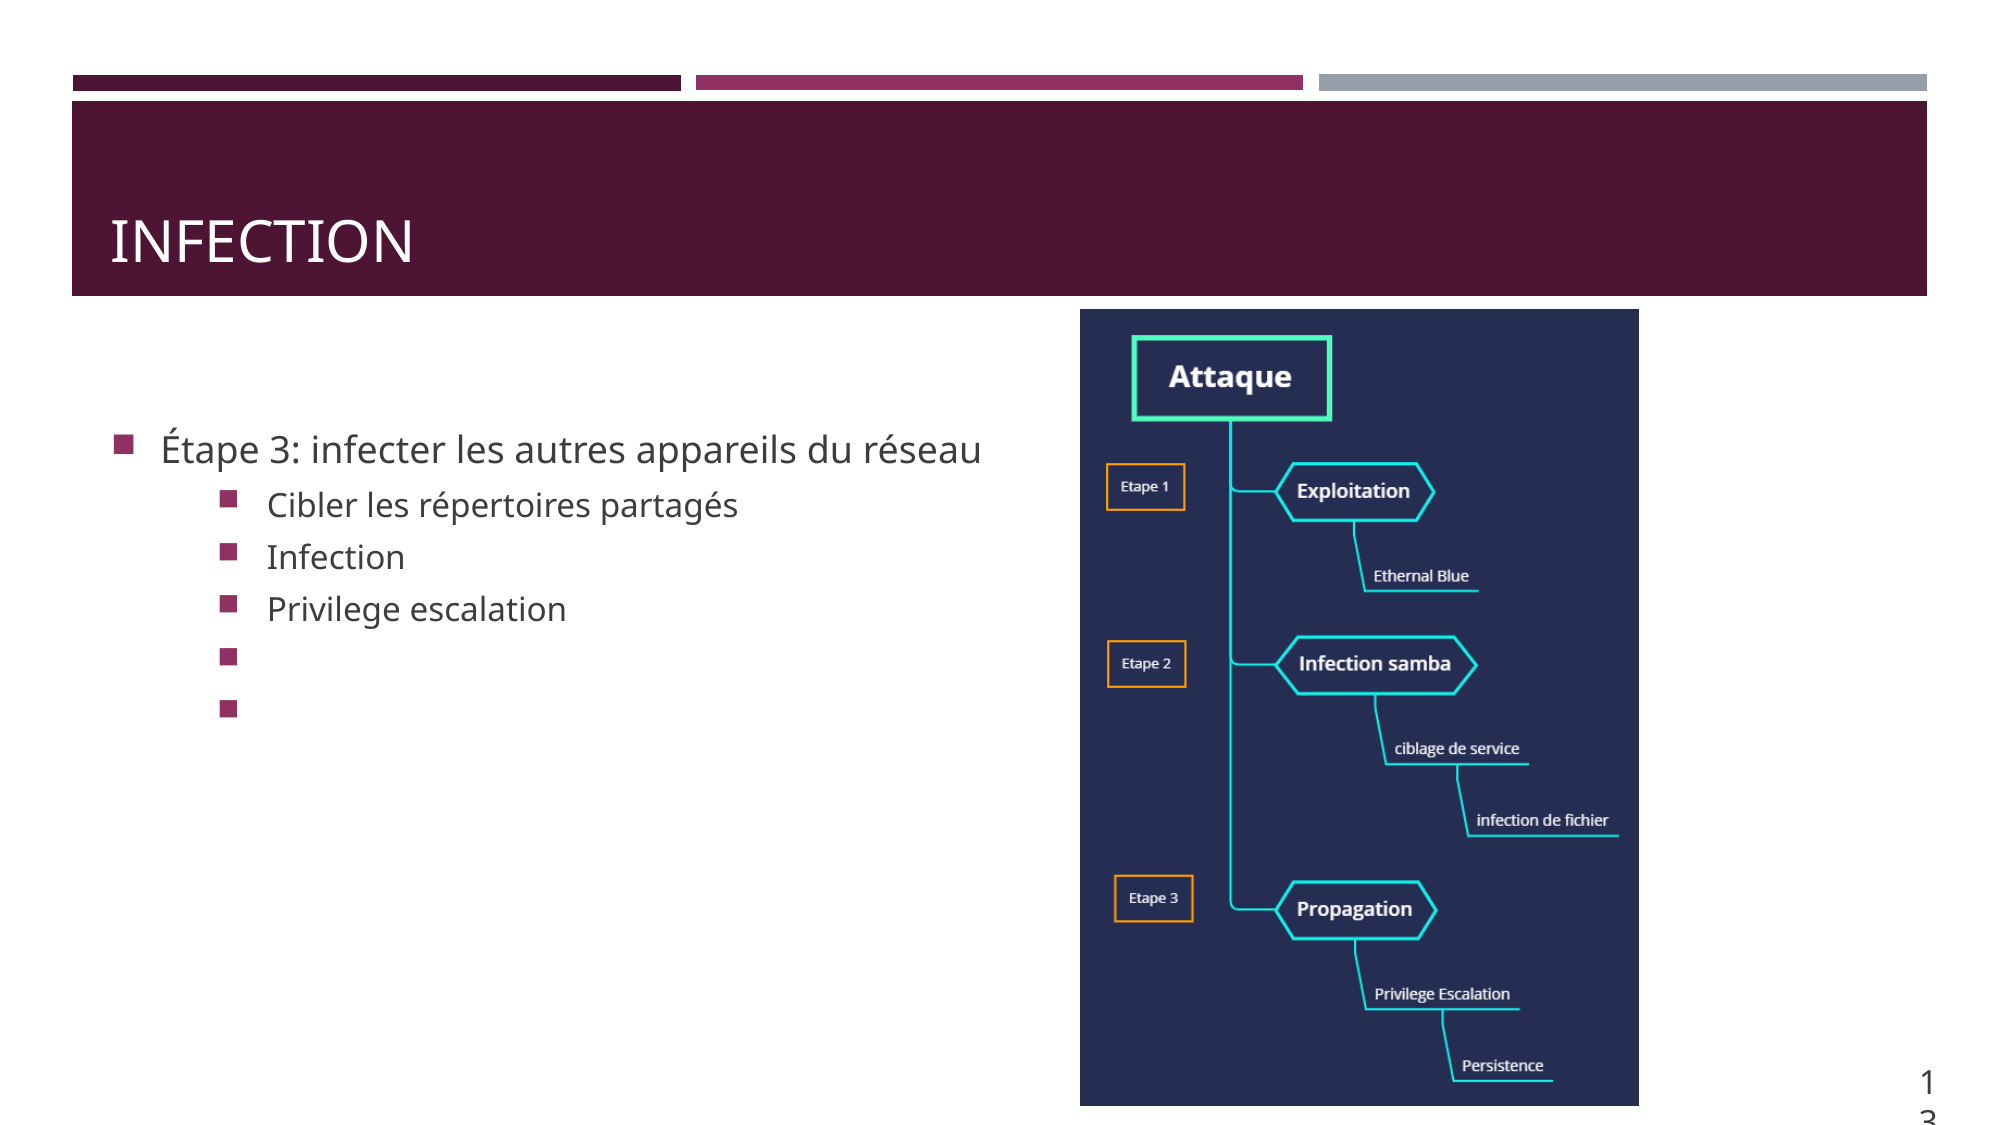

# infection
Étape 3: infecter les autres appareils du réseau
Cibler les répertoires partagés
Infection
Privilege escalation
13